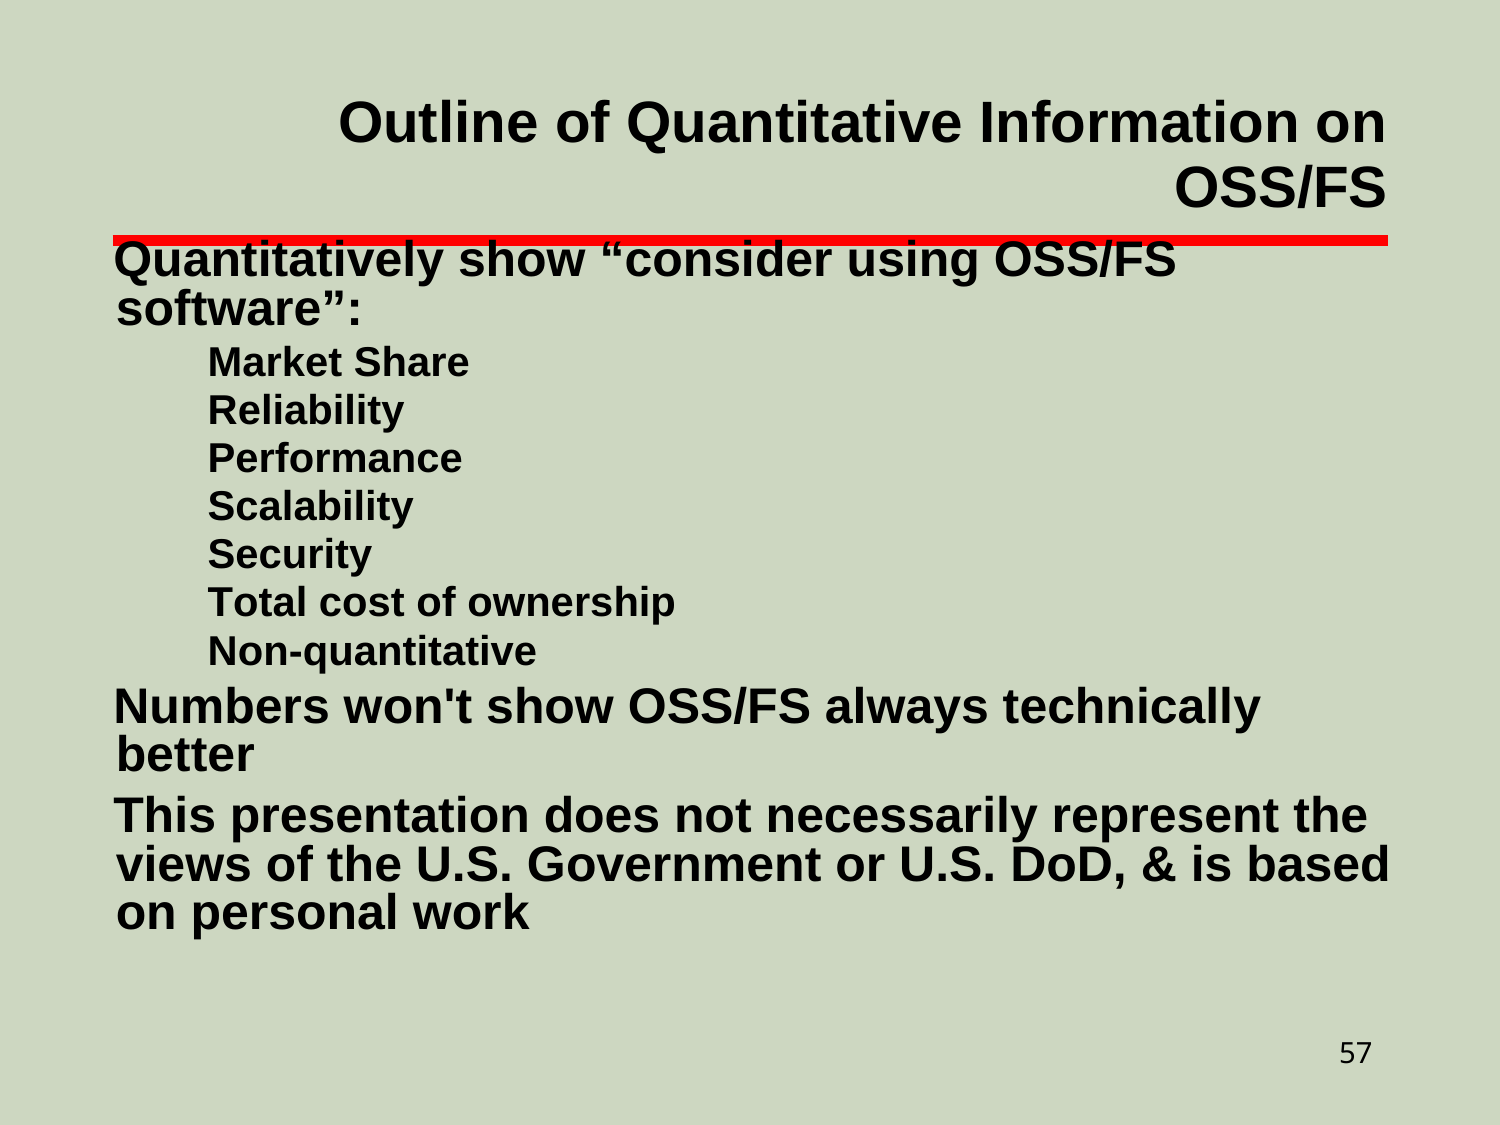

# Outline of Quantitative Information on OSS/FS
Quantitatively show “consider using OSS/FS software”:
Market Share
Reliability
Performance
Scalability
Security
Total cost of ownership
Non-quantitative
Numbers won't show OSS/FS always technically better
This presentation does not necessarily represent the views of the U.S. Government or U.S. DoD, & is based on personal work